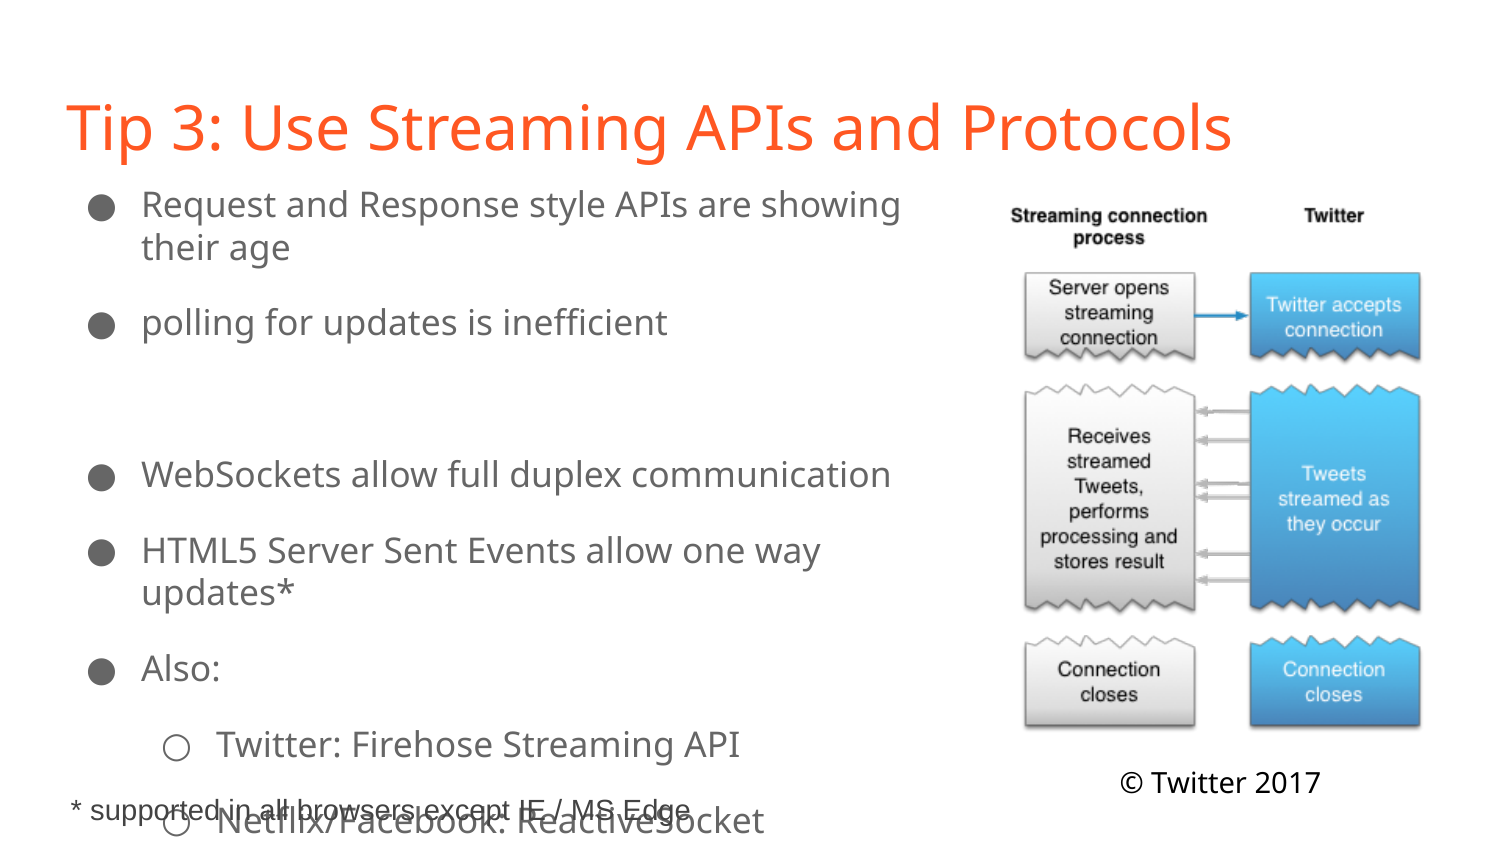

# Tip 3: Use Streaming APIs and Protocols
Request and Response style APIs are showing their age
polling for updates is inefficient
WebSockets allow full duplex communication
HTML5 Server Sent Events allow one way updates*
Also:
Twitter: Firehose Streaming API
Netflix/Facebook: ReactiveSocket
Google: GRPC
© Twitter 2017
* supported in all browsers except IE / MS Edge